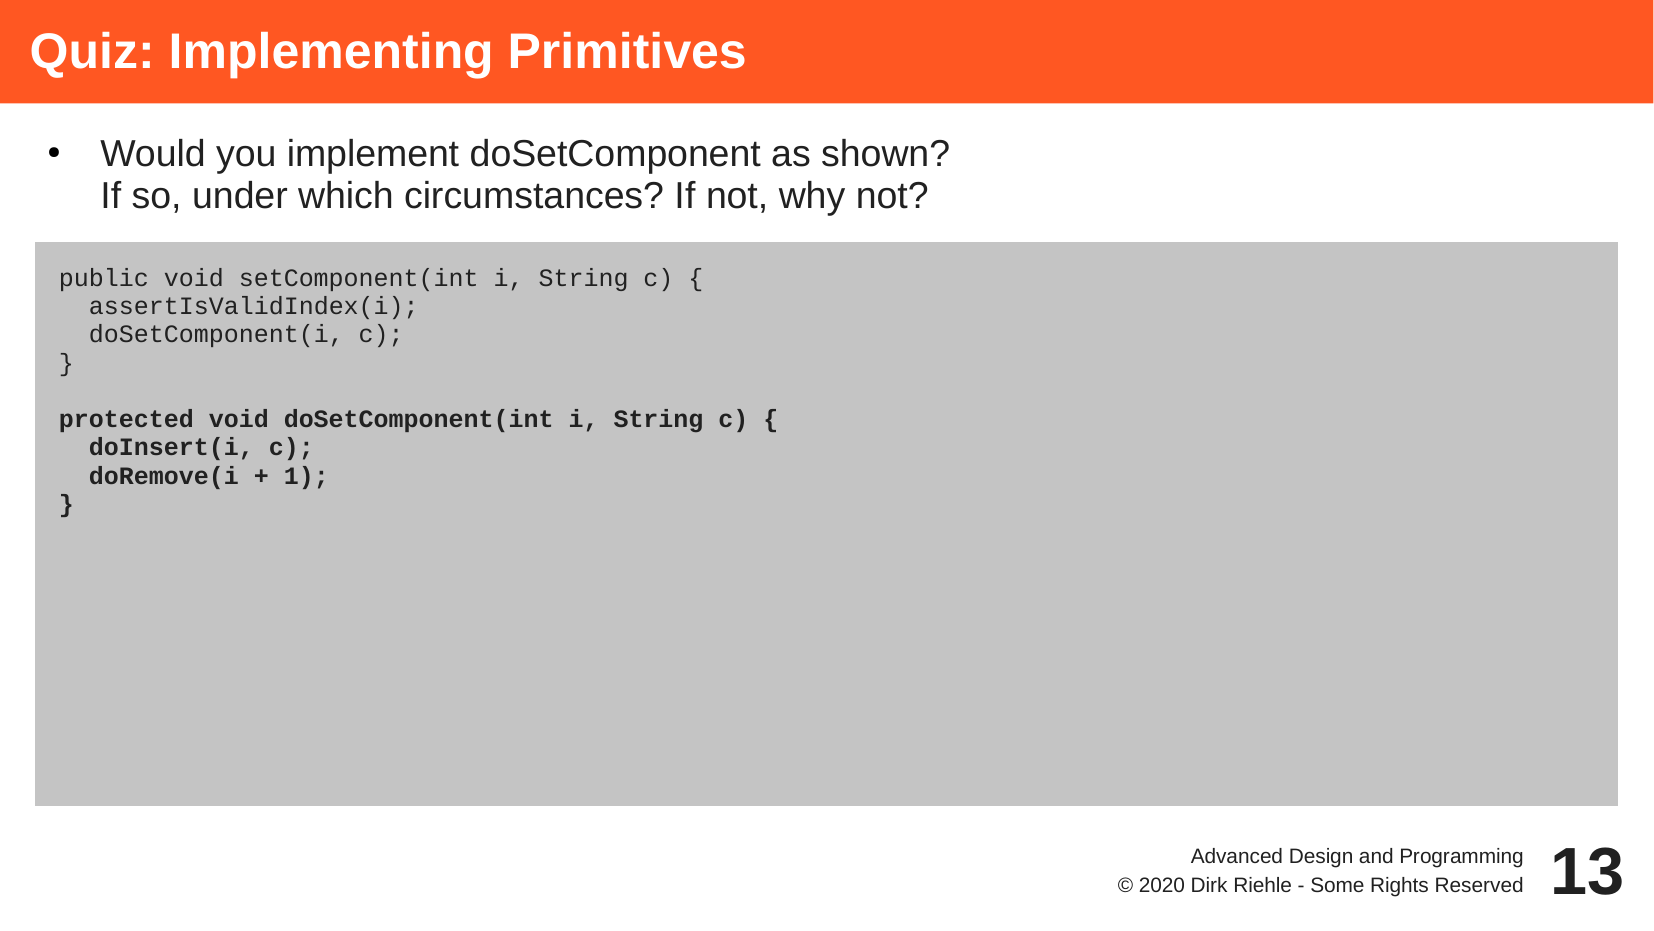

# Quiz: Implementing Primitives
Would you implement doSetComponent as shown?
If so, under which circumstances? If not, why not?
public void setComponent(int i, String c) {
 assertIsValidIndex(i);
 doSetComponent(i, c);
}
protected void doSetComponent(int i, String c) {
 doInsert(i, c);
 doRemove(i + 1);
}
Advanced Design and Programming
13
© 2020 Dirk Riehle - Some Rights Reserved